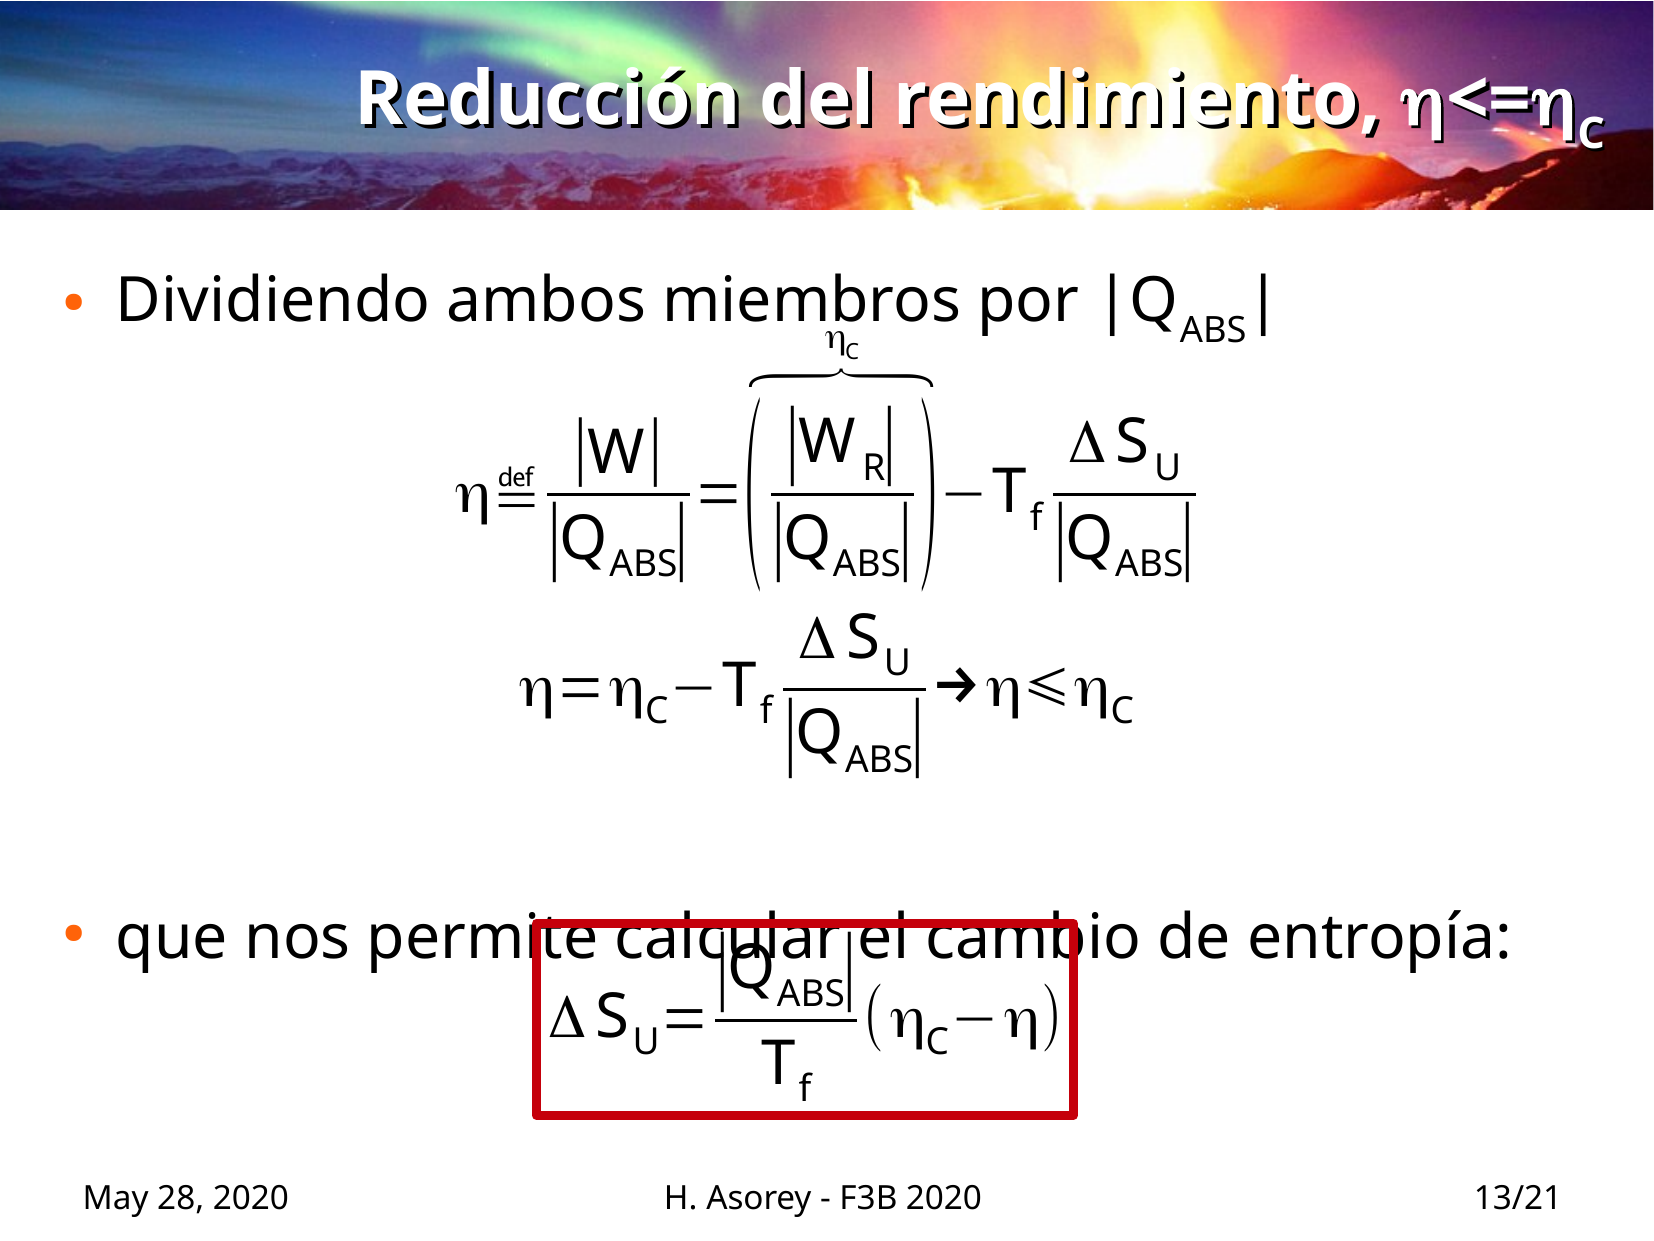

# Reducción del rendimiento, h<=hC
Dividiendo ambos miembros por |QABS|
que nos permite calcular el cambio de entropía:
May 28, 2020
H. Asorey - F3B 2020
13